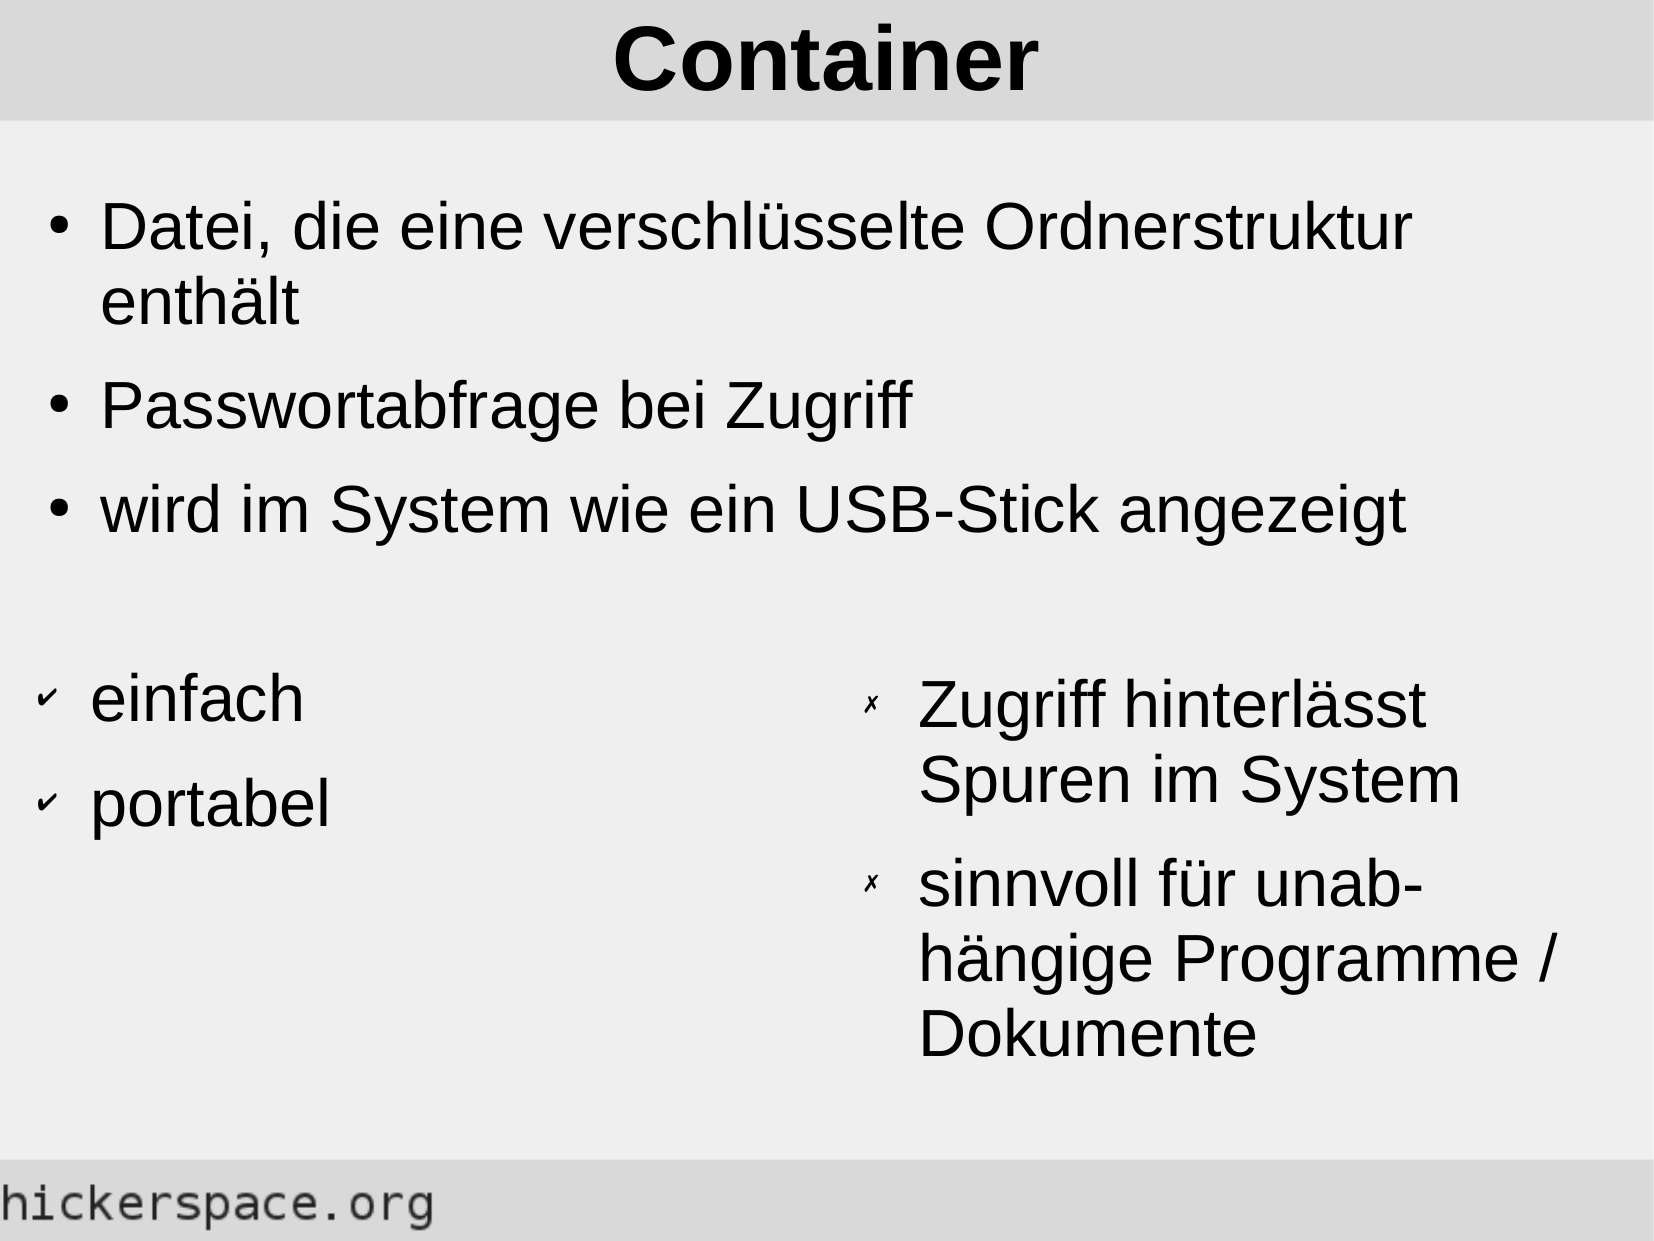

# Container
Datei, die eine verschlüsselte Ordnerstruktur enthält
Passwortabfrage bei Zugriff
wird im System wie ein USB-Stick angezeigt
einfach
portabel
Zugriff hinterlässt Spuren im System
sinnvoll für unab-hängige Programme / Dokumente